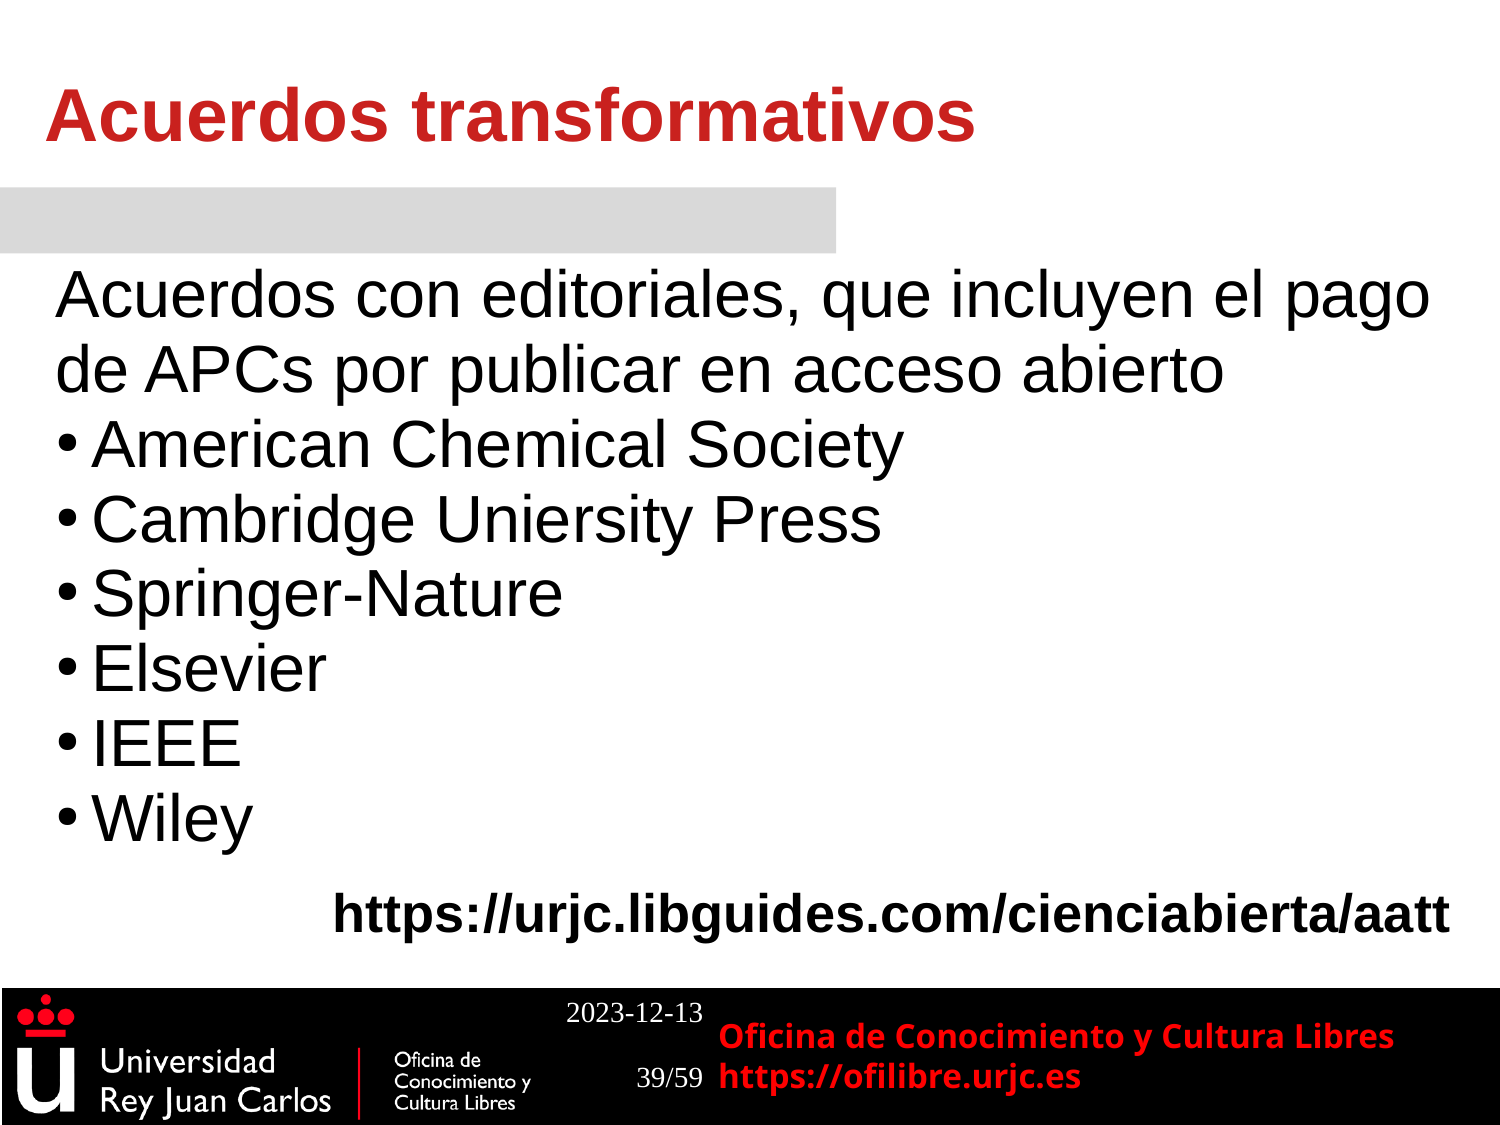

#
Acuerdos transformativos
Acuerdos con editoriales, que incluyen el pago de APCs por publicar en acceso abierto
American Chemical Society
Cambridge Uniersity Press
Springer-Nature
Elsevier
IEEE
Wiley
https://urjc.libguides.com/cienciabierta/aatt